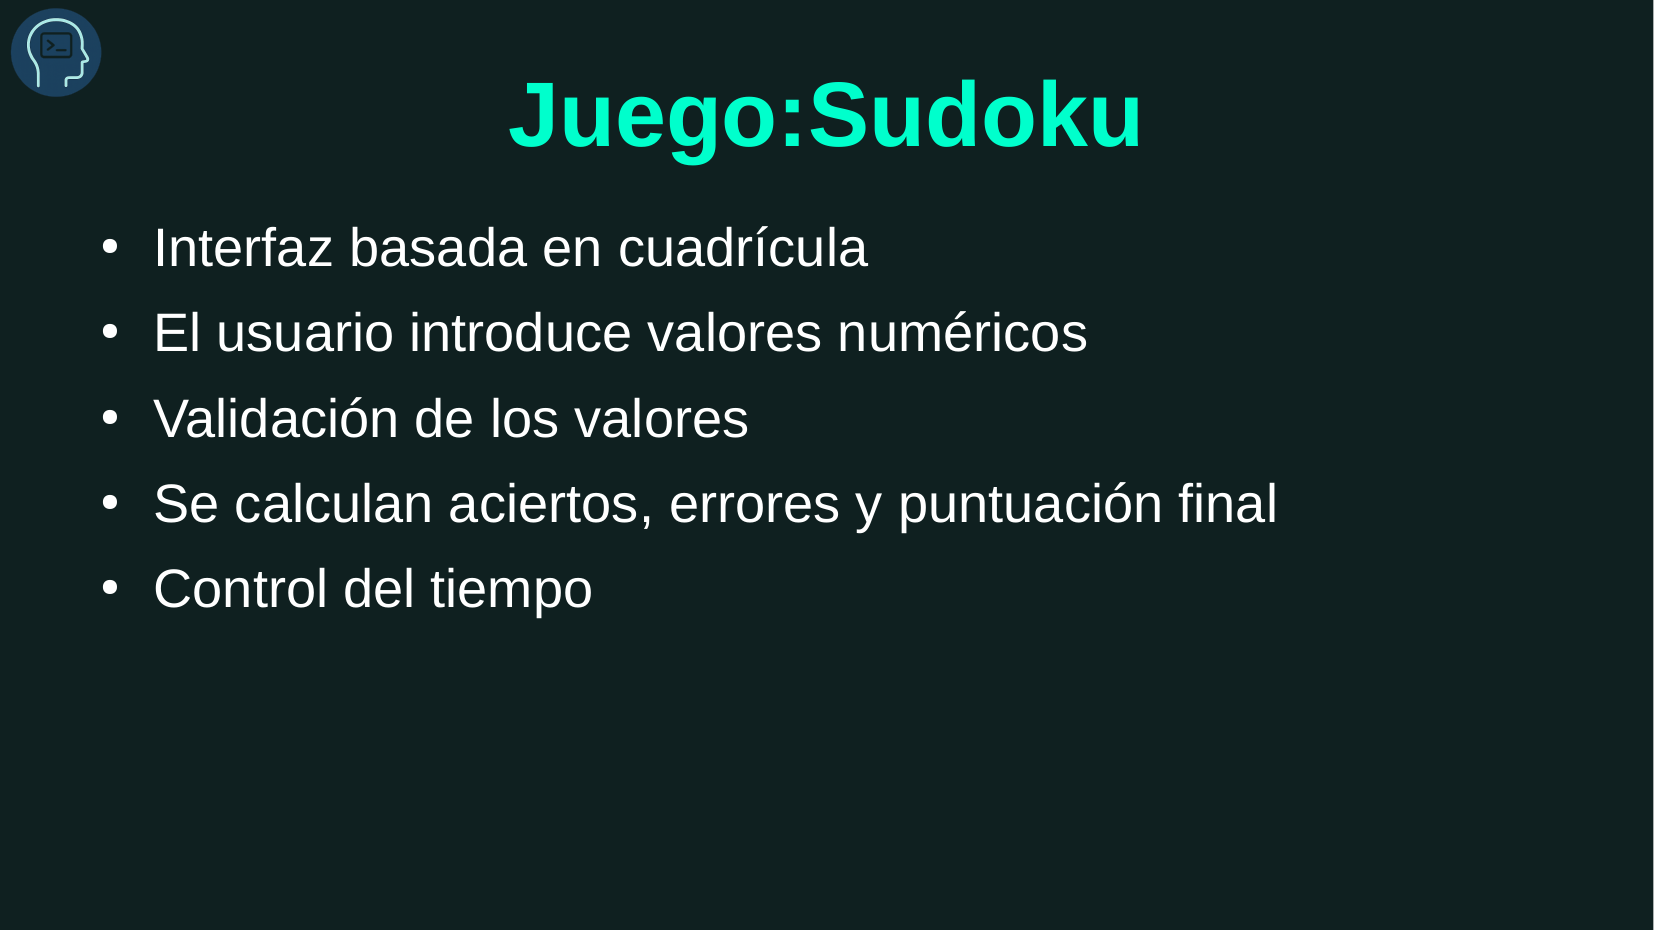

# Juego:Sudoku
Interfaz basada en cuadrícula
El usuario introduce valores numéricos
Validación de los valores
Se calculan aciertos, errores y puntuación final
Control del tiempo